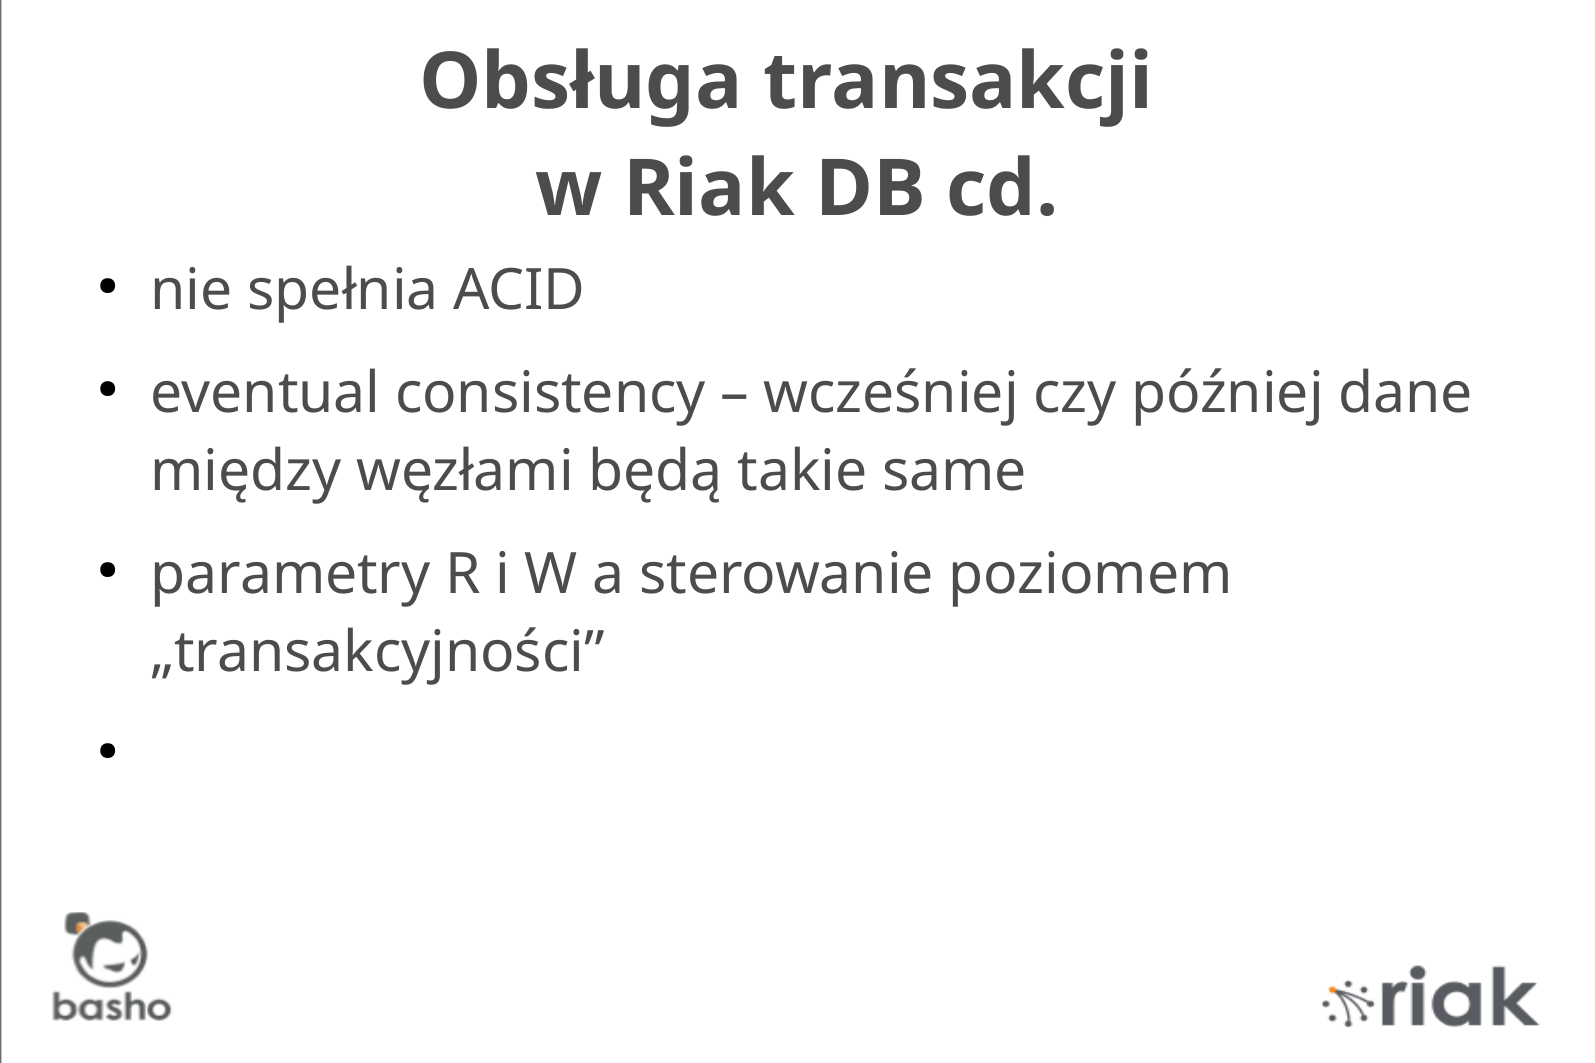

# Obsługa transakcji w Riak DB cd.
nie spełnia ACID
eventual consistency – wcześniej czy później dane między węzłami będą takie same
parametry R i W a sterowanie poziomem „transakcyjności”
32